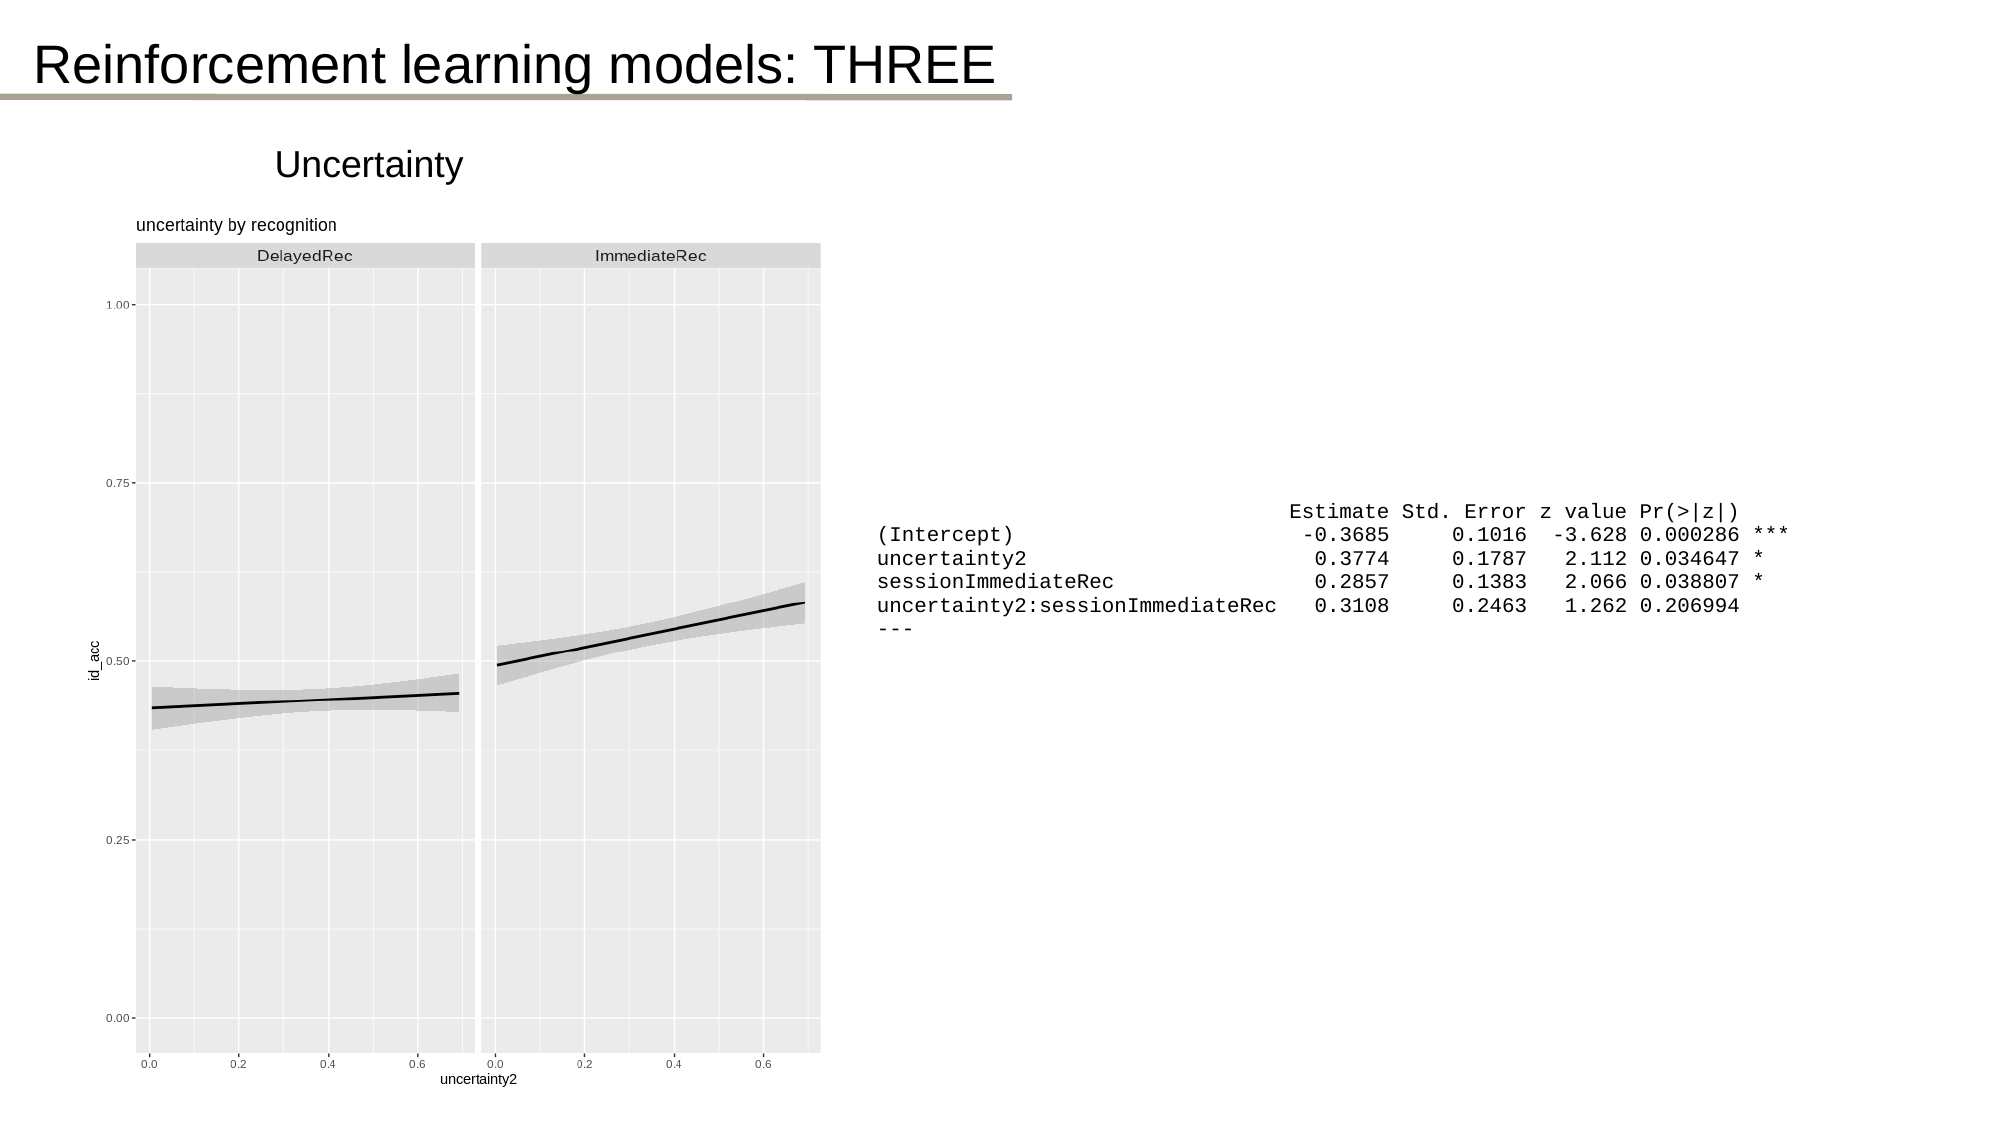

Reinforcement learning models: THREE
Uncertainty
 Estimate Std. Error z value Pr(>|z|)
(Intercept) -0.3685 0.1016 -3.628 0.000286 ***
uncertainty2 0.3774 0.1787 2.112 0.034647 *
sessionImmediateRec 0.2857 0.1383 2.066 0.038807 *
uncertainty2:sessionImmediateRec 0.3108 0.2463 1.262 0.206994
---